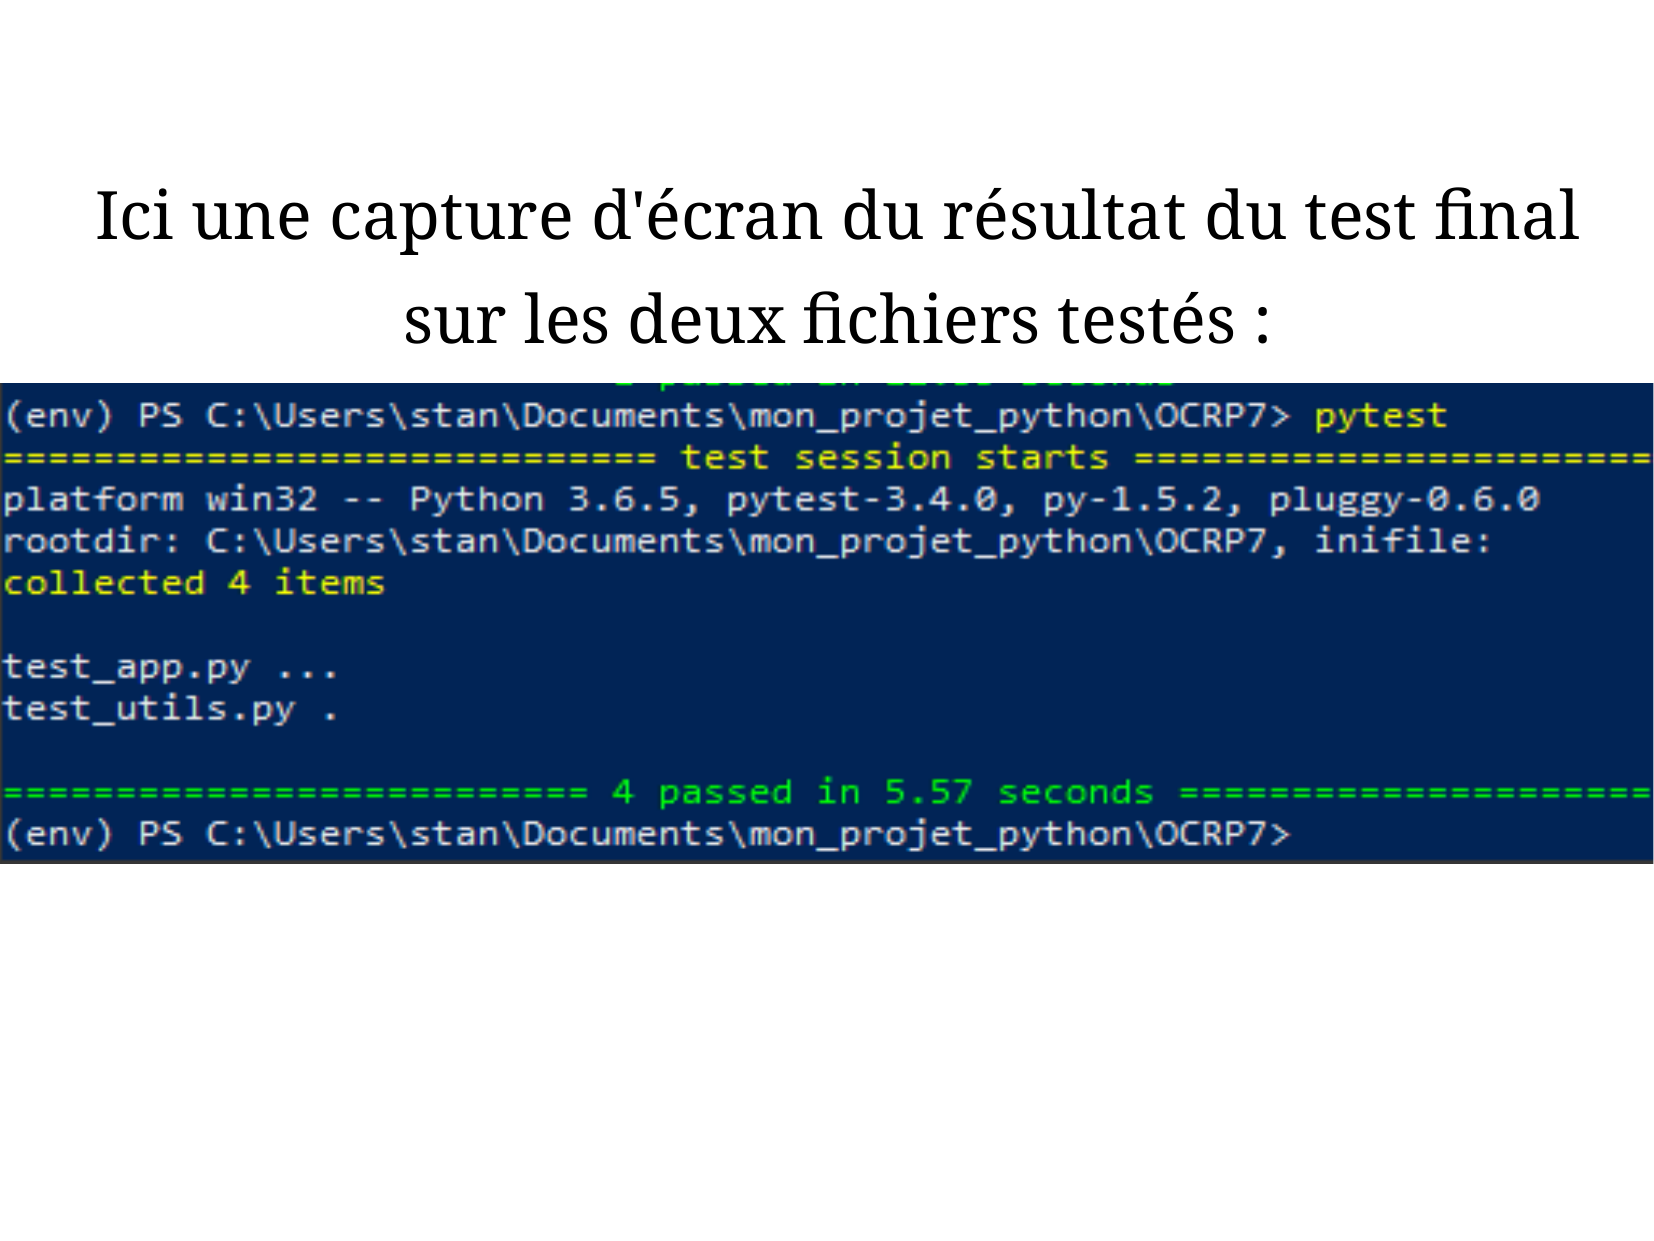

# Ici une capture d'écran du résultat du test final sur les deux fichiers testés :